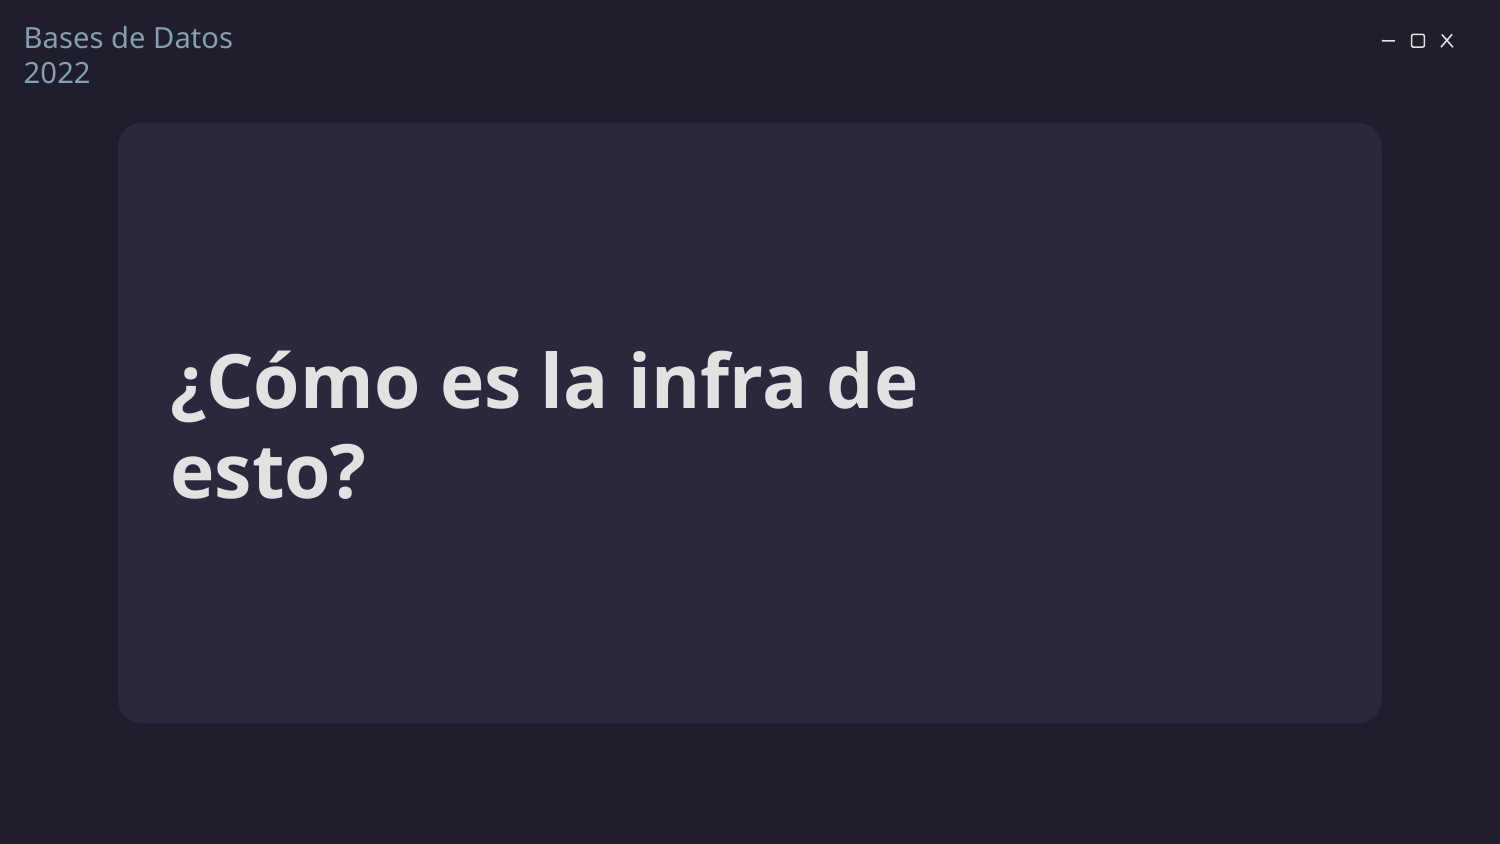

# ¿Cómo es la infra de esto?